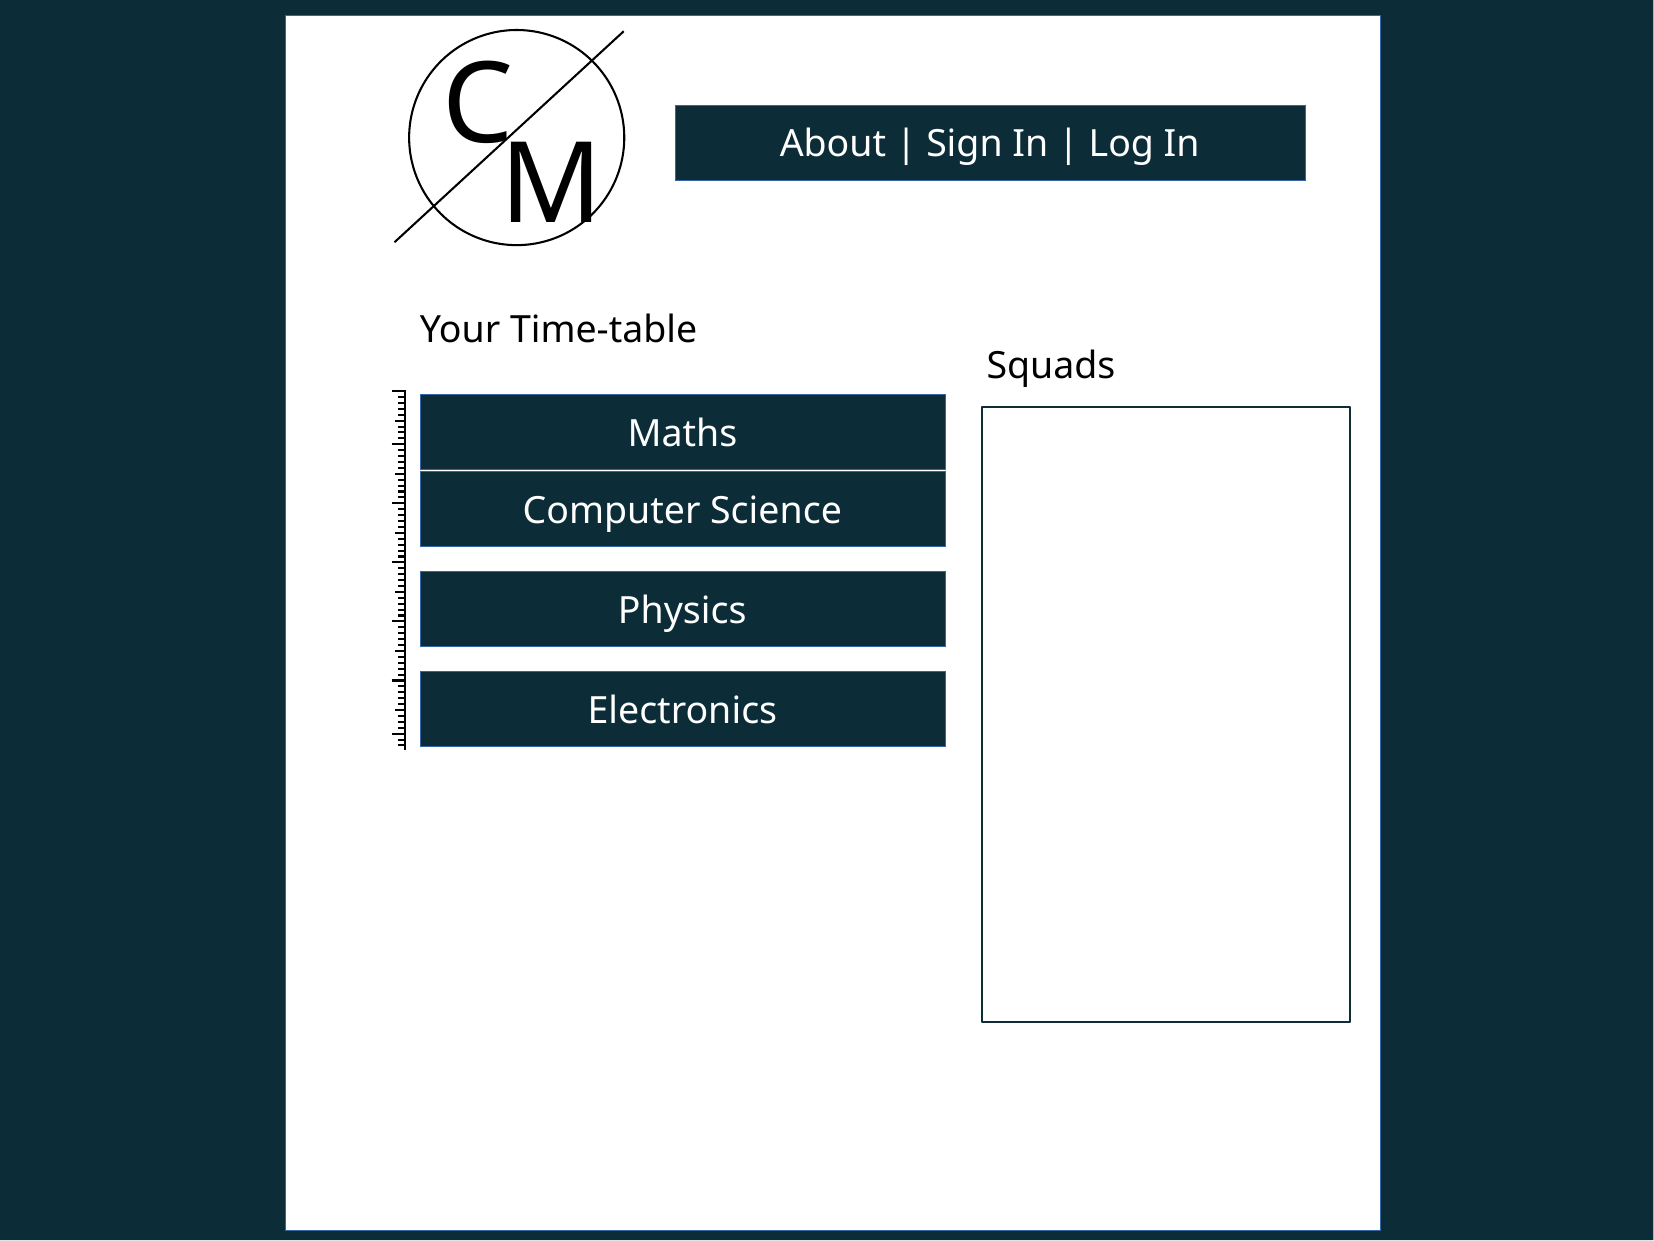

C
About | Sign In | Log In
M
Your Time-table
Squads
Maths
Computer Science
Physics
Electronics